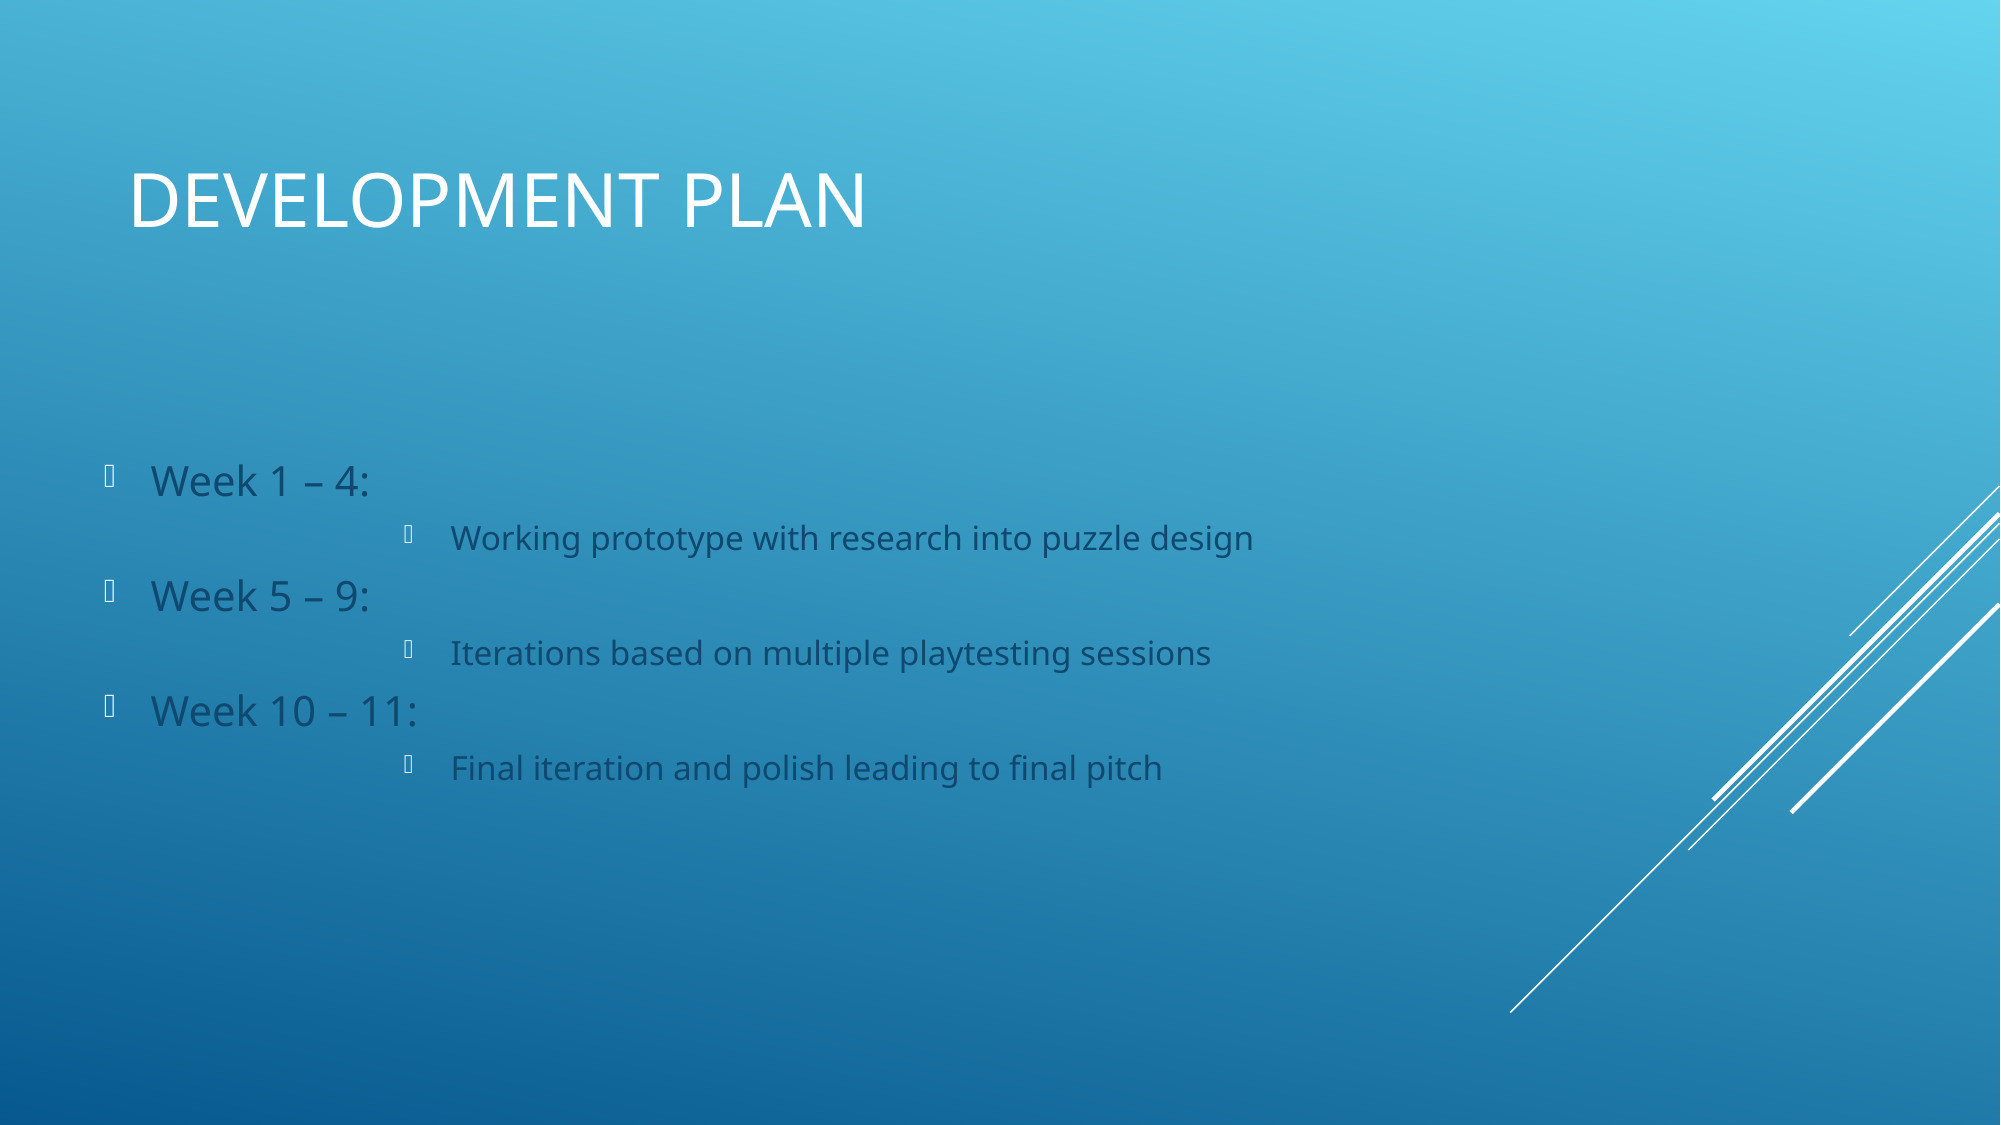

# Development PLan
Week 1 – 4:
Working prototype with research into puzzle design
Week 5 – 9:
Iterations based on multiple playtesting sessions
Week 10 – 11:
Final iteration and polish leading to final pitch